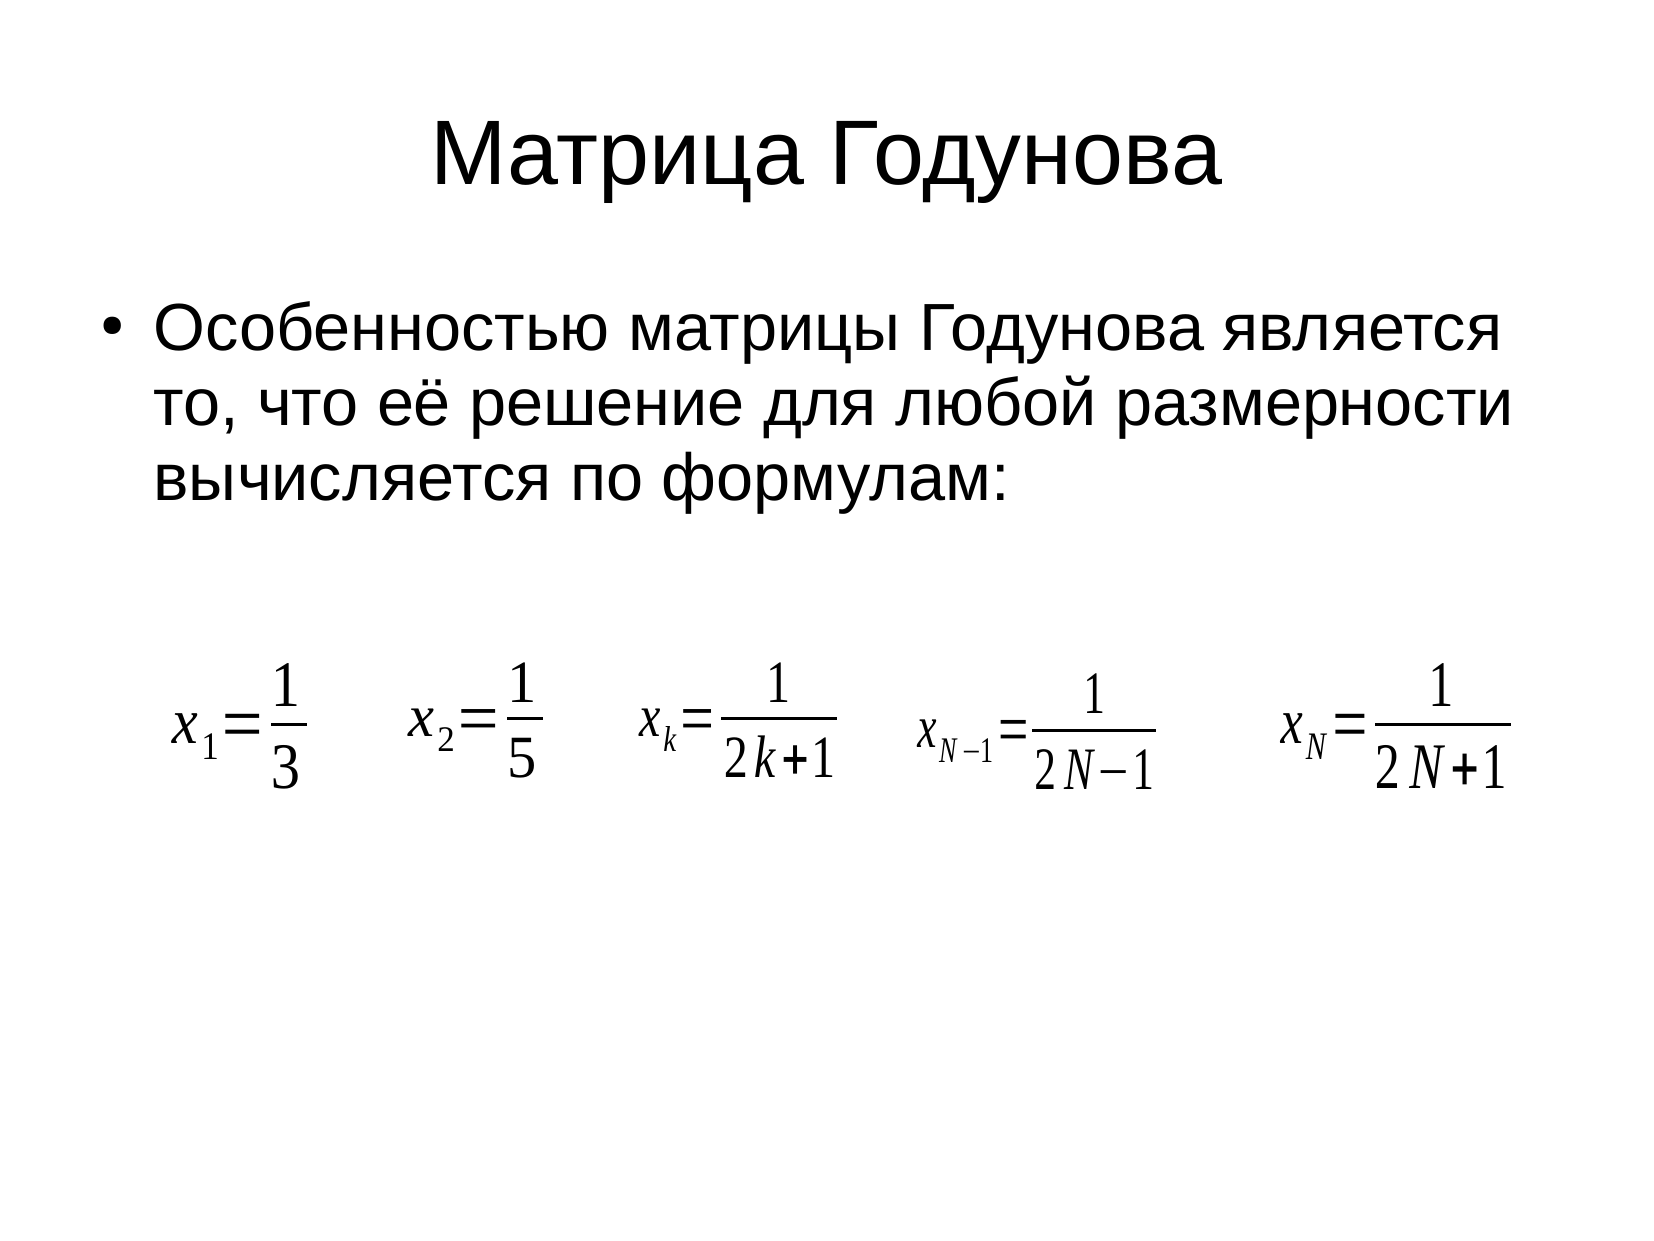

# Матрица Годунова
Особенностью матрицы Годунова является то, что её решение для любой размерности вычисляется по формулам: